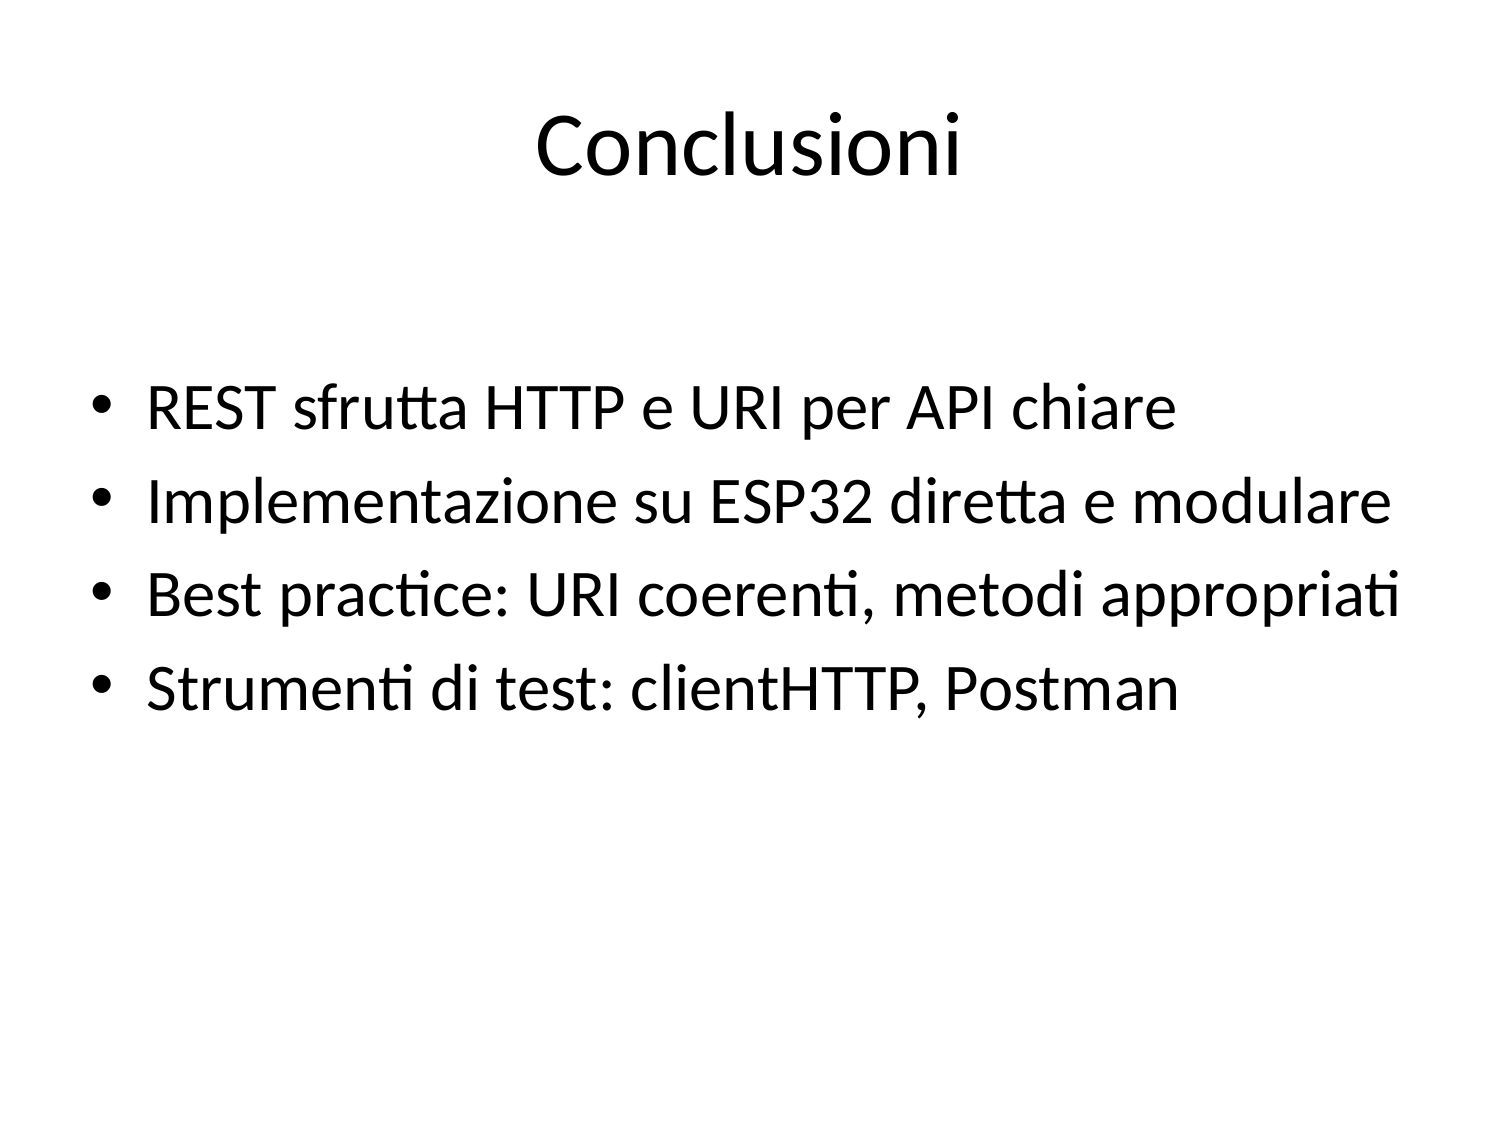

# Conclusioni
REST sfrutta HTTP e URI per API chiare
Implementazione su ESP32 diretta e modulare
Best practice: URI coerenti, metodi appropriati
Strumenti di test: clientHTTP, Postman